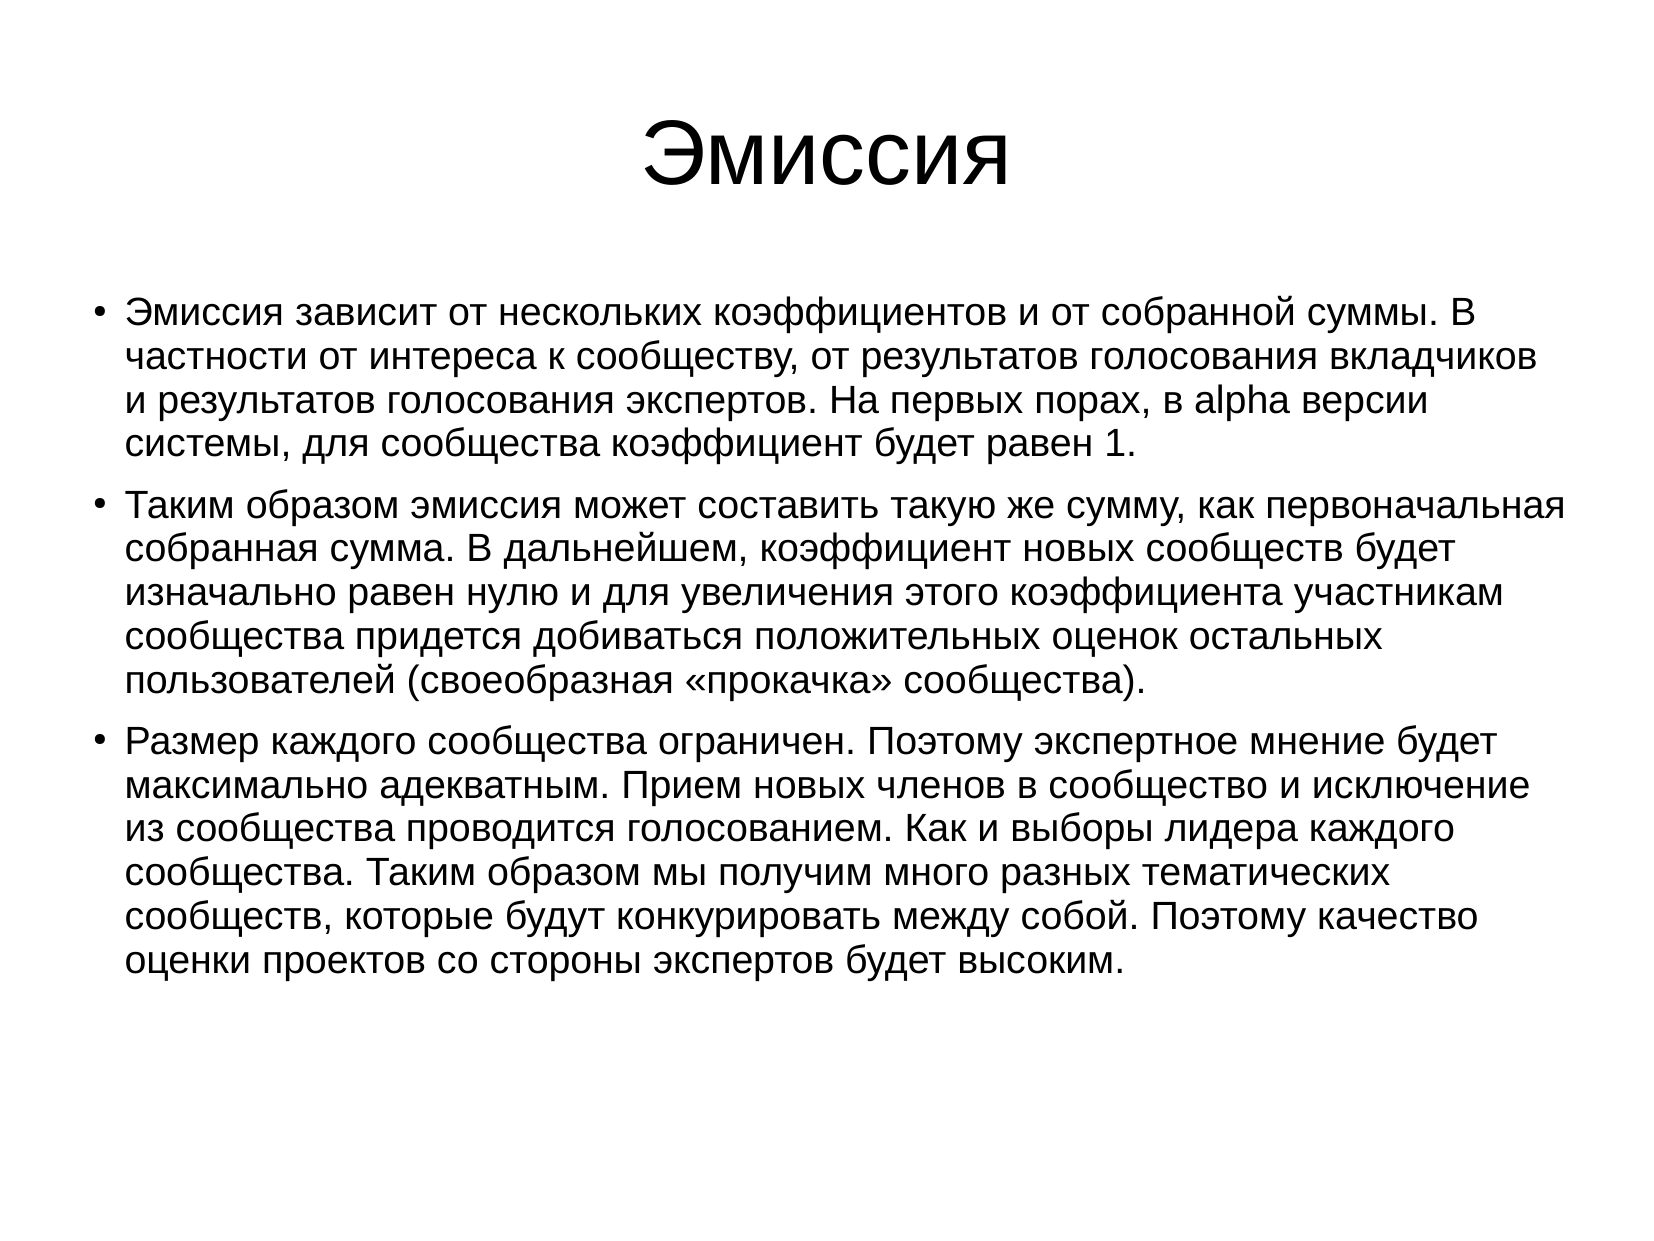

# Эмиссия
Эмиссия зависит от нескольких коэффициентов и от собранной суммы. В частности от интереса к сообществу, от результатов голосования вкладчиков и результатов голосования экспертов. На первых порах, в alpha версии системы, для сообщества коэффициент будет равен 1.
Таким образом эмиссия может составить такую же сумму, как первоначальная собранная сумма. В дальнейшем, коэффициент новых сообществ будет изначально равен нулю и для увеличения этого коэффициента участникам сообщества придется добиваться положительных оценок остальных пользователей (своеобразная «прокачка» сообщества).
Размер каждого сообщества ограничен. Поэтому экспертное мнение будет максимально адекватным. Прием новых членов в сообщество и исключение из сообщества проводится голосованием. Как и выборы лидера каждого сообщества. Таким образом мы получим много разных тематических сообществ, которые будут конкурировать между собой. Поэтому качество оценки проектов со стороны экспертов будет высоким.